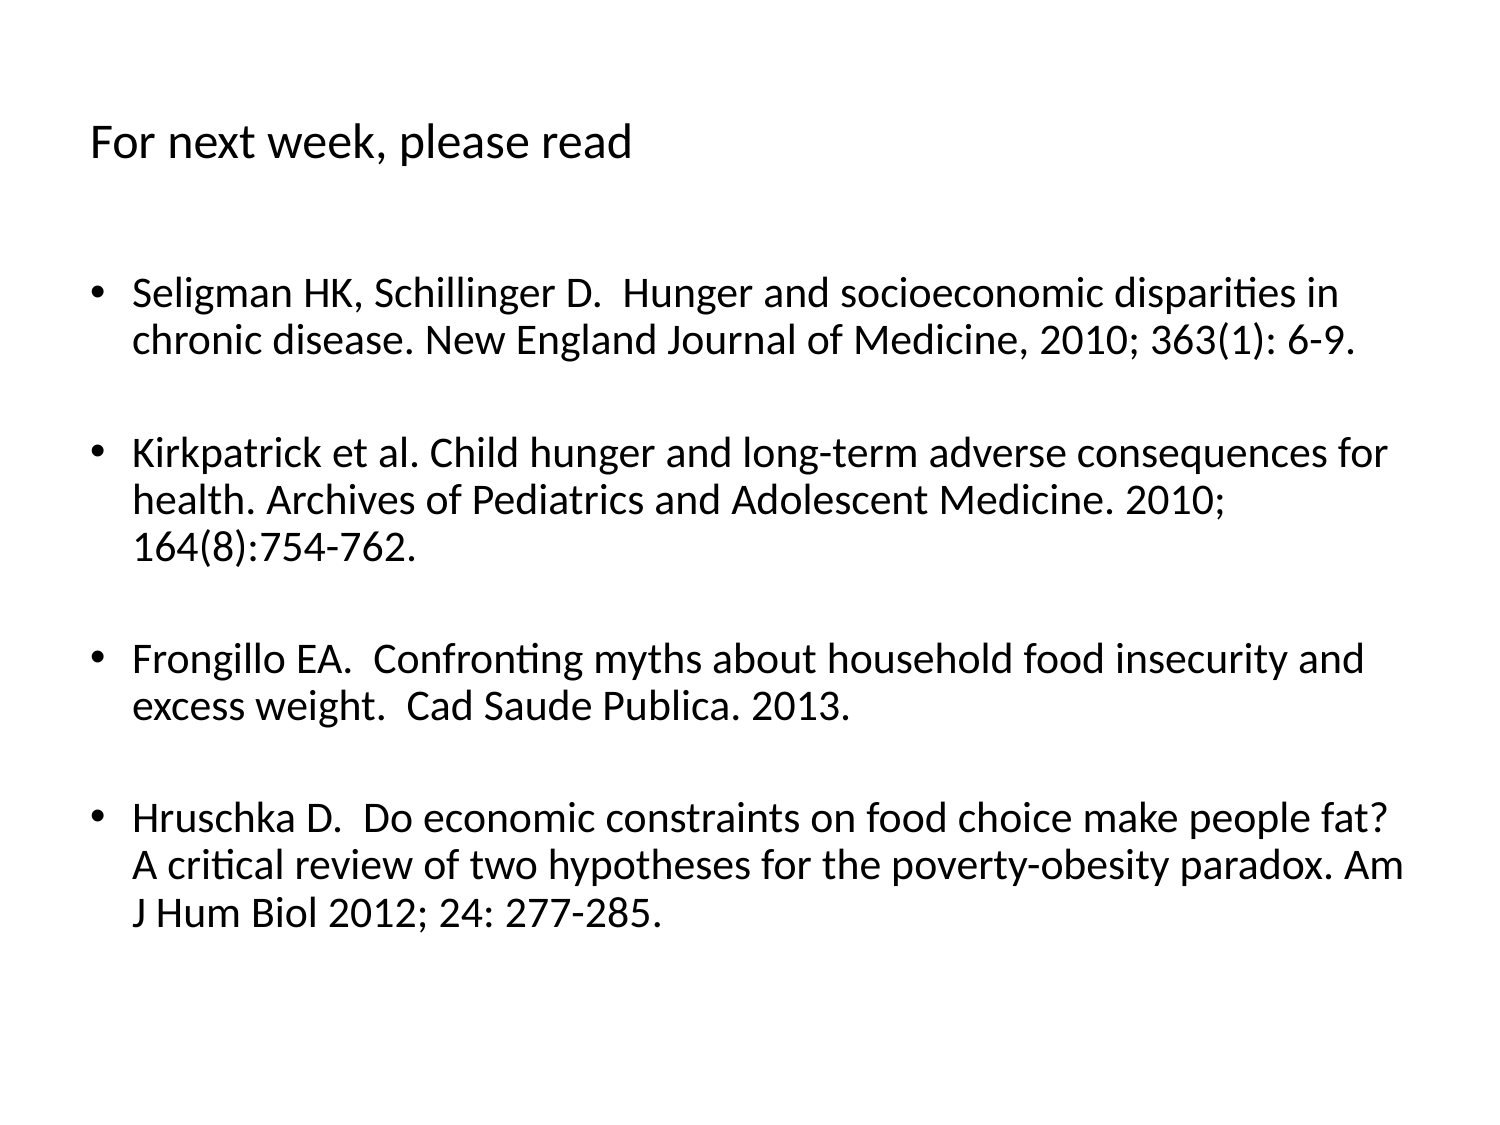

# For next week, please read
Seligman HK, Schillinger D. Hunger and socioeconomic disparities in chronic disease. New England Journal of Medicine, 2010; 363(1): 6-9.
Kirkpatrick et al. Child hunger and long-term adverse consequences for health. Archives of Pediatrics and Adolescent Medicine. 2010; 164(8):754-762.
Frongillo EA. Confronting myths about household food insecurity and excess weight. Cad Saude Publica. 2013.
Hruschka D. Do economic constraints on food choice make people fat? A critical review of two hypotheses for the poverty-obesity paradox. Am J Hum Biol 2012; 24: 277-285.